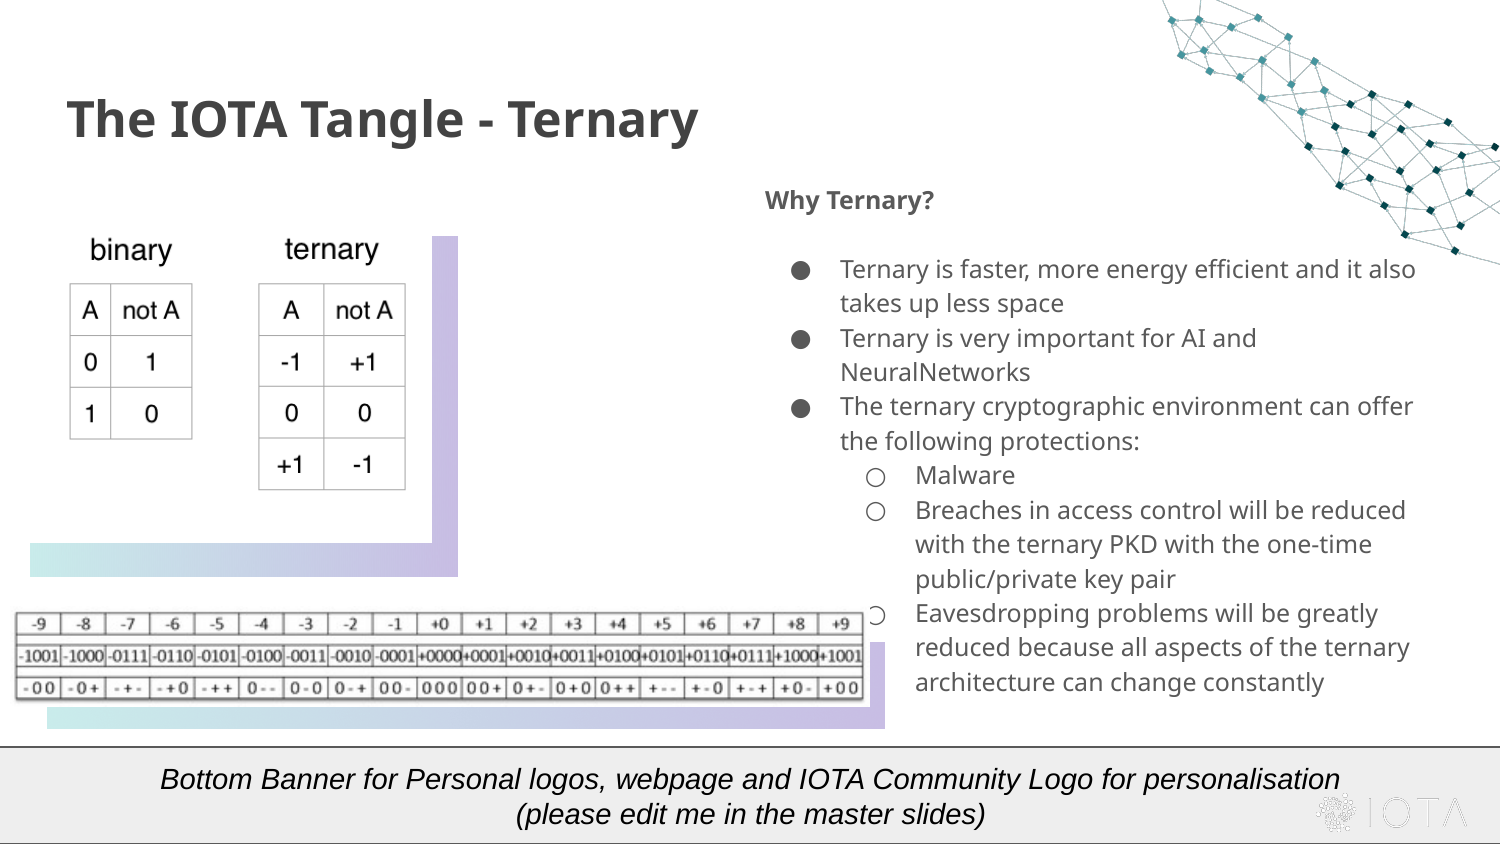

# The IOTA Tangle - Ternary
Why Ternary?
Ternary is faster, more energy efficient and it also takes up less space
Ternary is very important for AI and NeuralNetworks
The ternary cryptographic environment can offer the following protections:
Malware
Breaches in access control will be reduced with the ternary PKD with the one-time public/private key pair
Eavesdropping problems will be greatly reduced because all aspects of the ternary architecture can change constantly